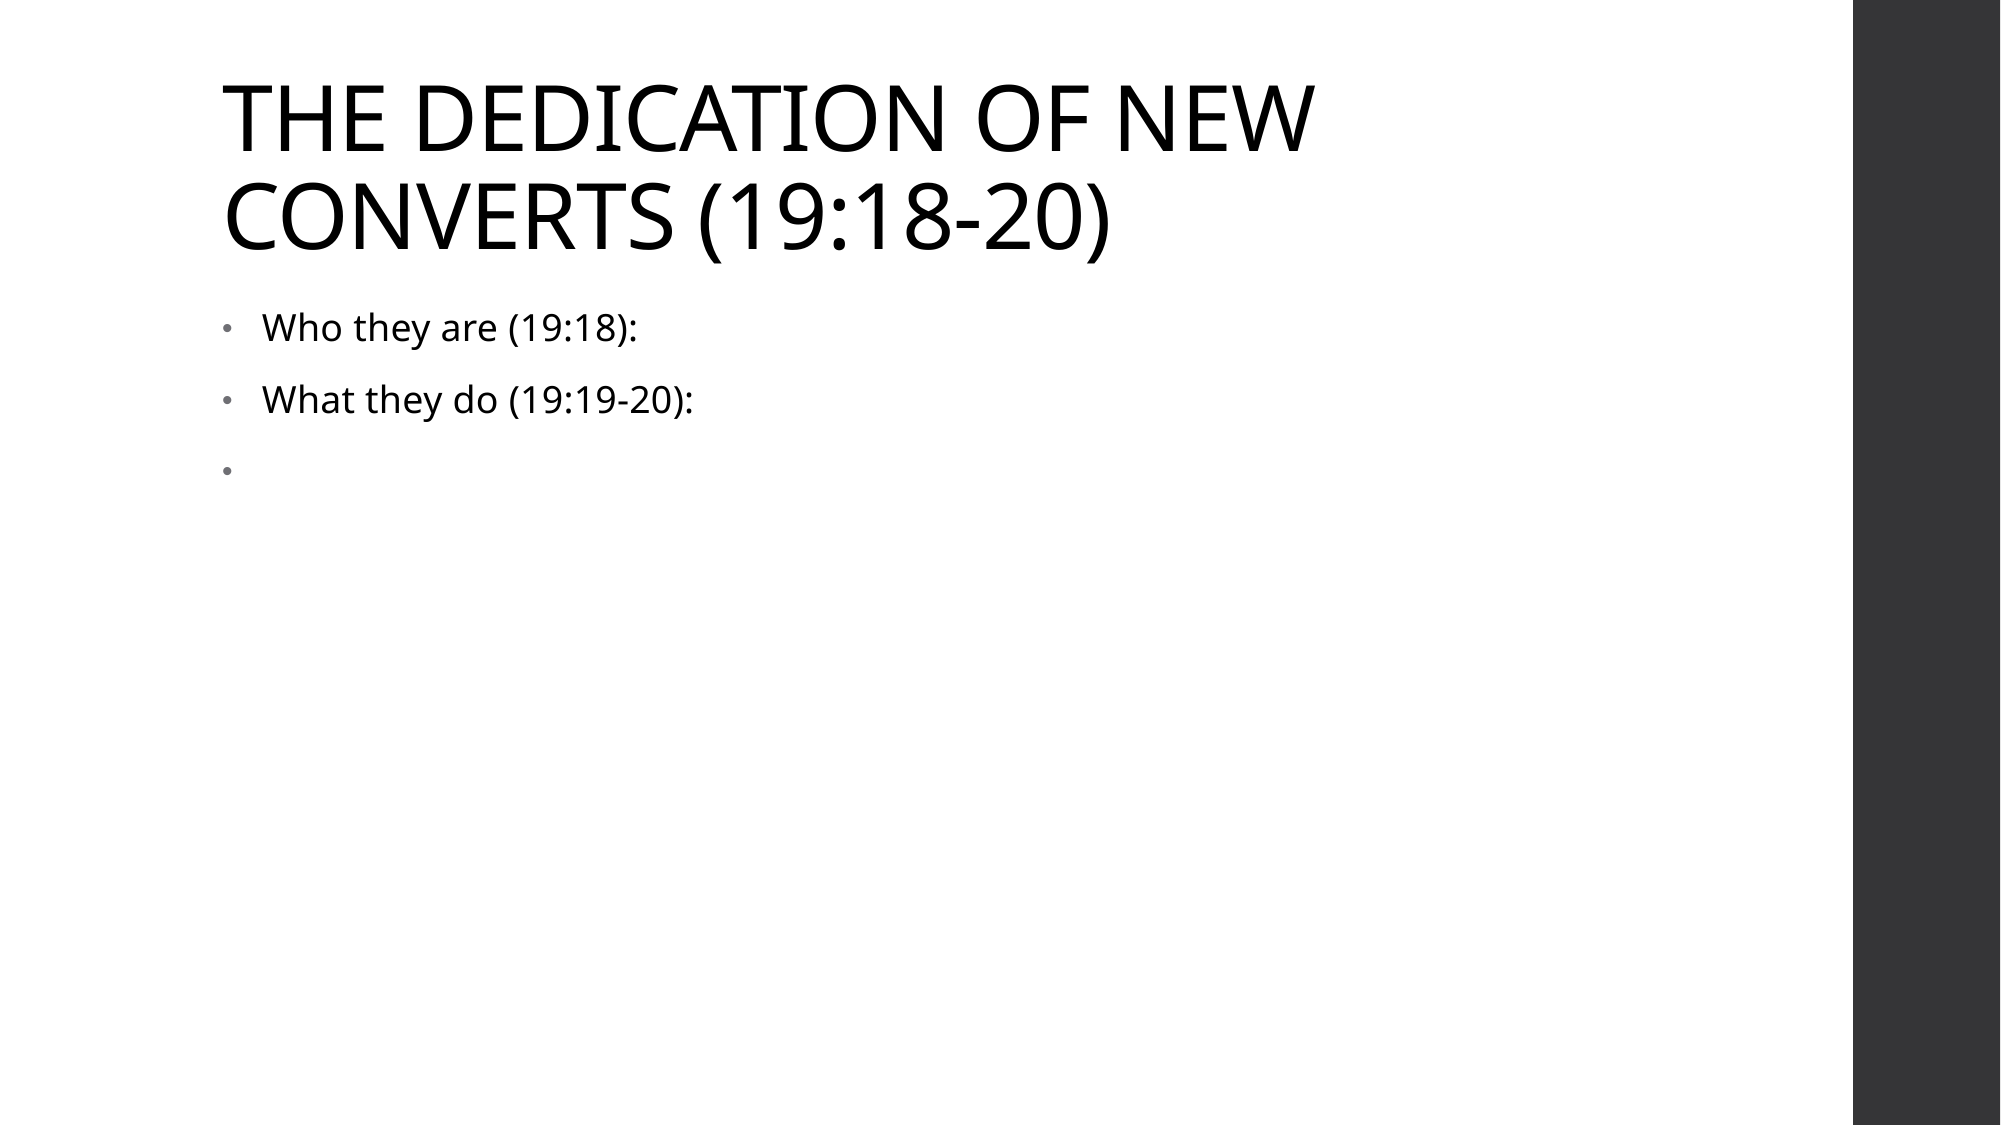

# THE DEDICATION OF NEW CONVERTS (19:18-20)
 Who they are (19:18):
 What they do (19:19-20):